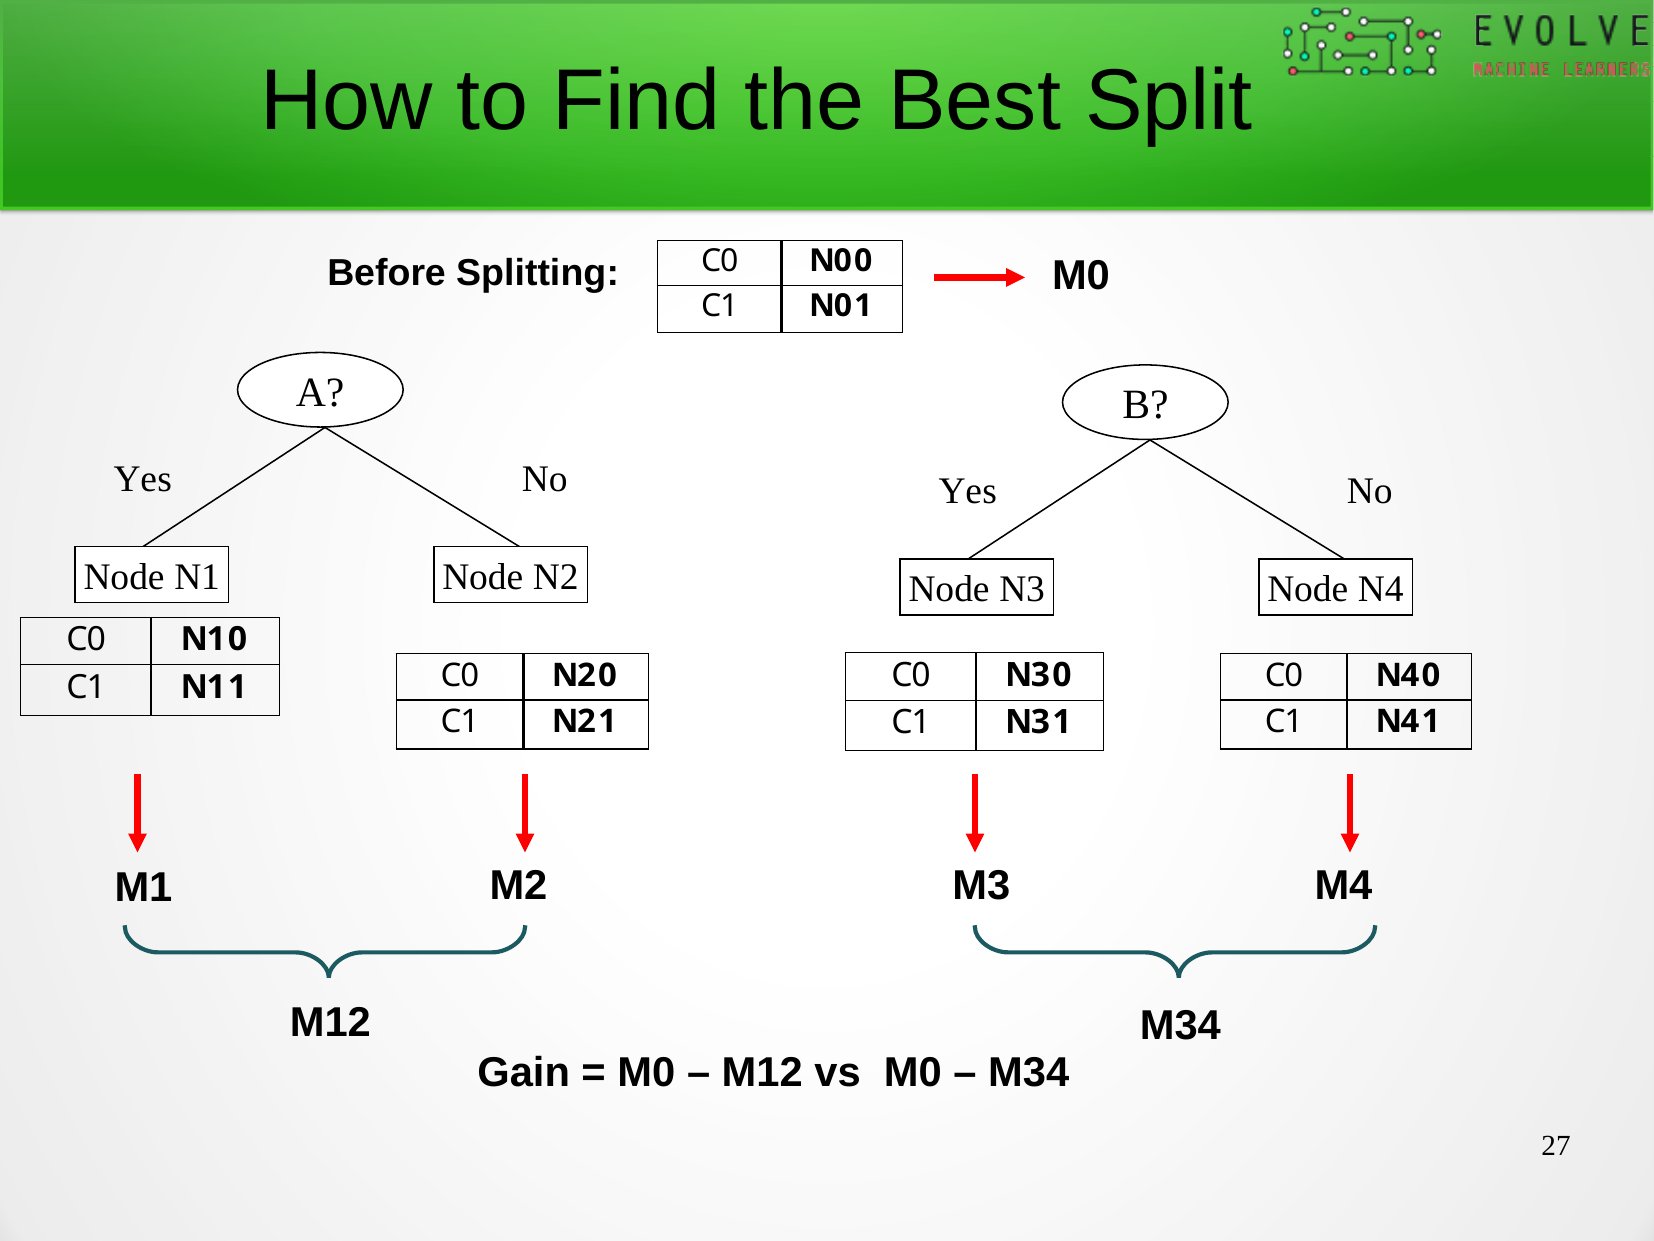

# How to Find the Best Split
Before Splitting:
M0
A?
B?
Yes
No
Yes
No
Node N1
Node N2
Node N3
Node N4
M2
M3
M4
M1
M12
M34
Gain = M0 – M12 vs M0 – M34
27